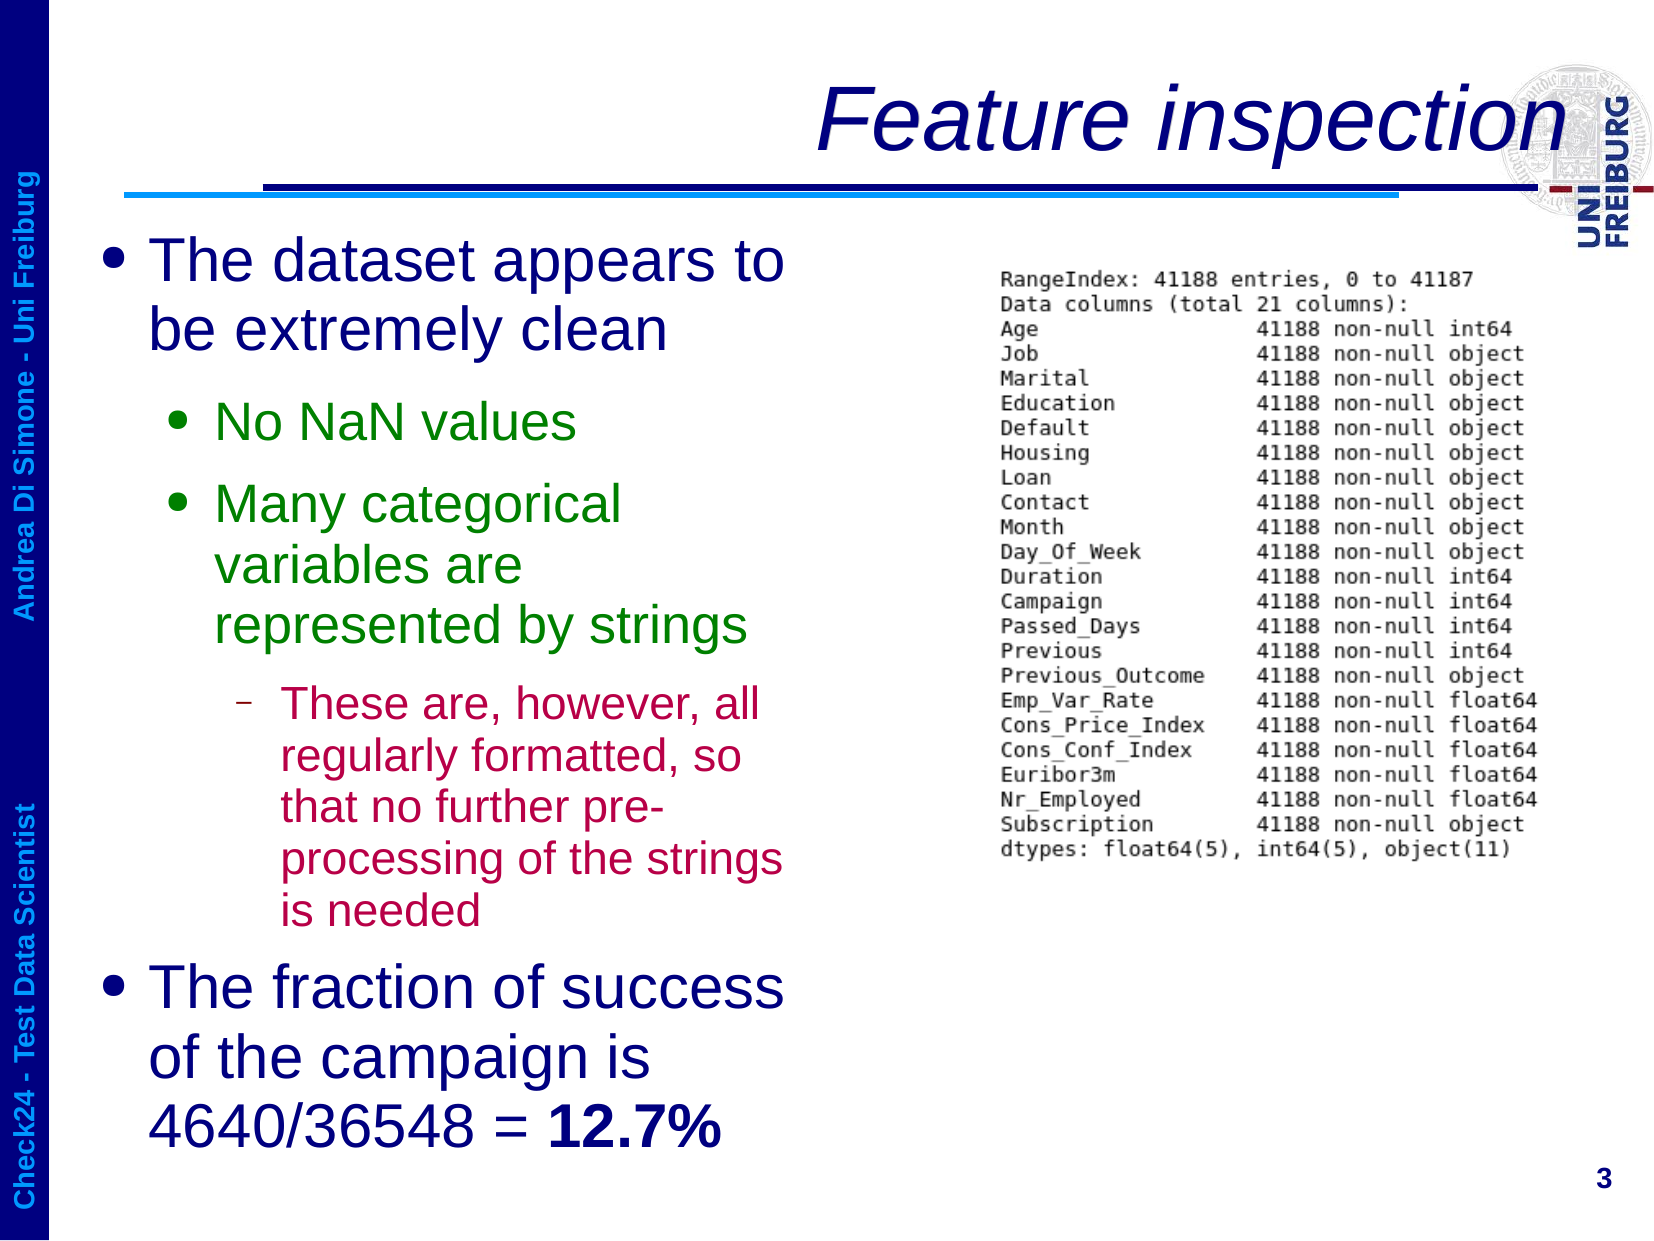

# Feature inspection
The dataset appears to be extremely clean
No NaN values
Many categorical variables are represented by strings
These are, however, all regularly formatted, so that no further pre-processing of the strings is needed
The fraction of success of the campaign is 4640/36548 = 12.7%
Andrea Di Simone - Uni Freiburg
Check24 - Test Data Scientist
3